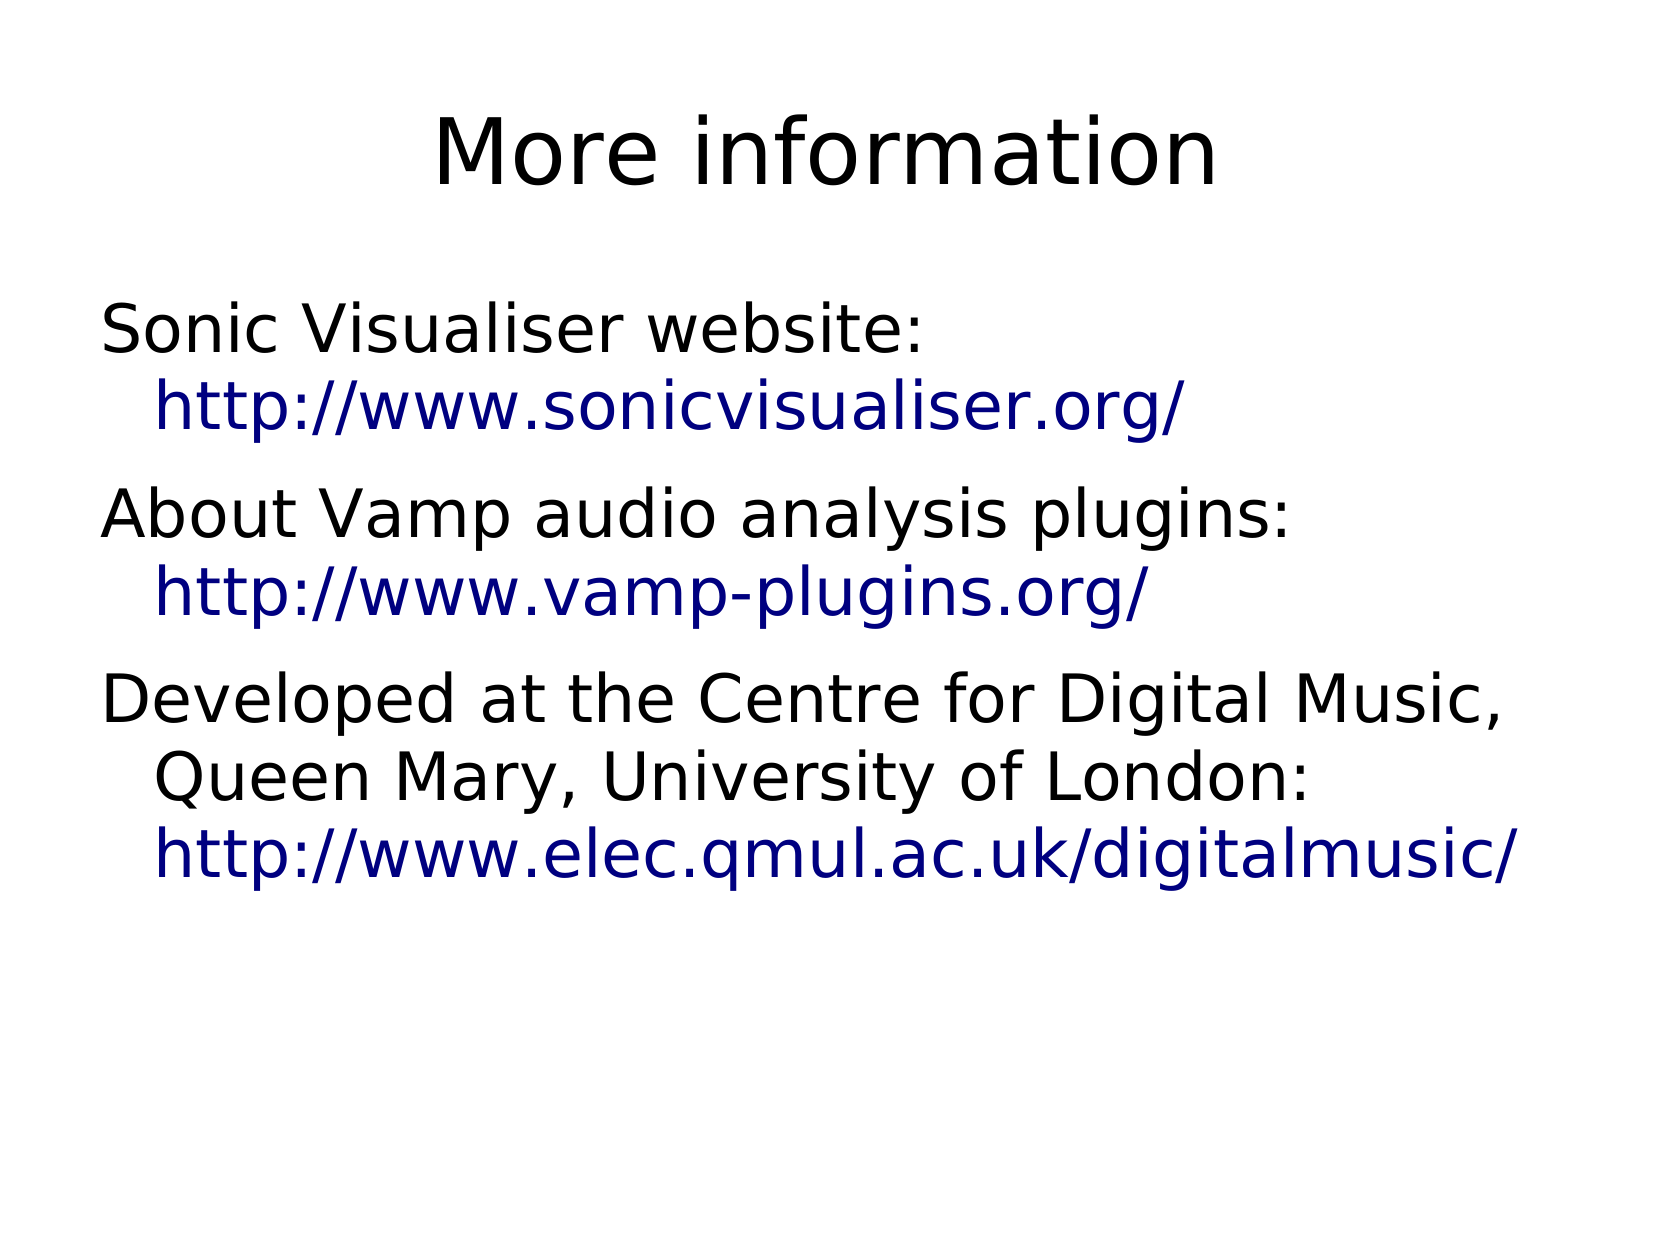

# More information
Sonic Visualiser website:
http://www.sonicvisualiser.org/
About Vamp audio analysis plugins:
http://www.vamp-plugins.org/
Developed at the Centre for Digital Music, Queen Mary, University of London:
http://www.elec.qmul.ac.uk/digitalmusic/